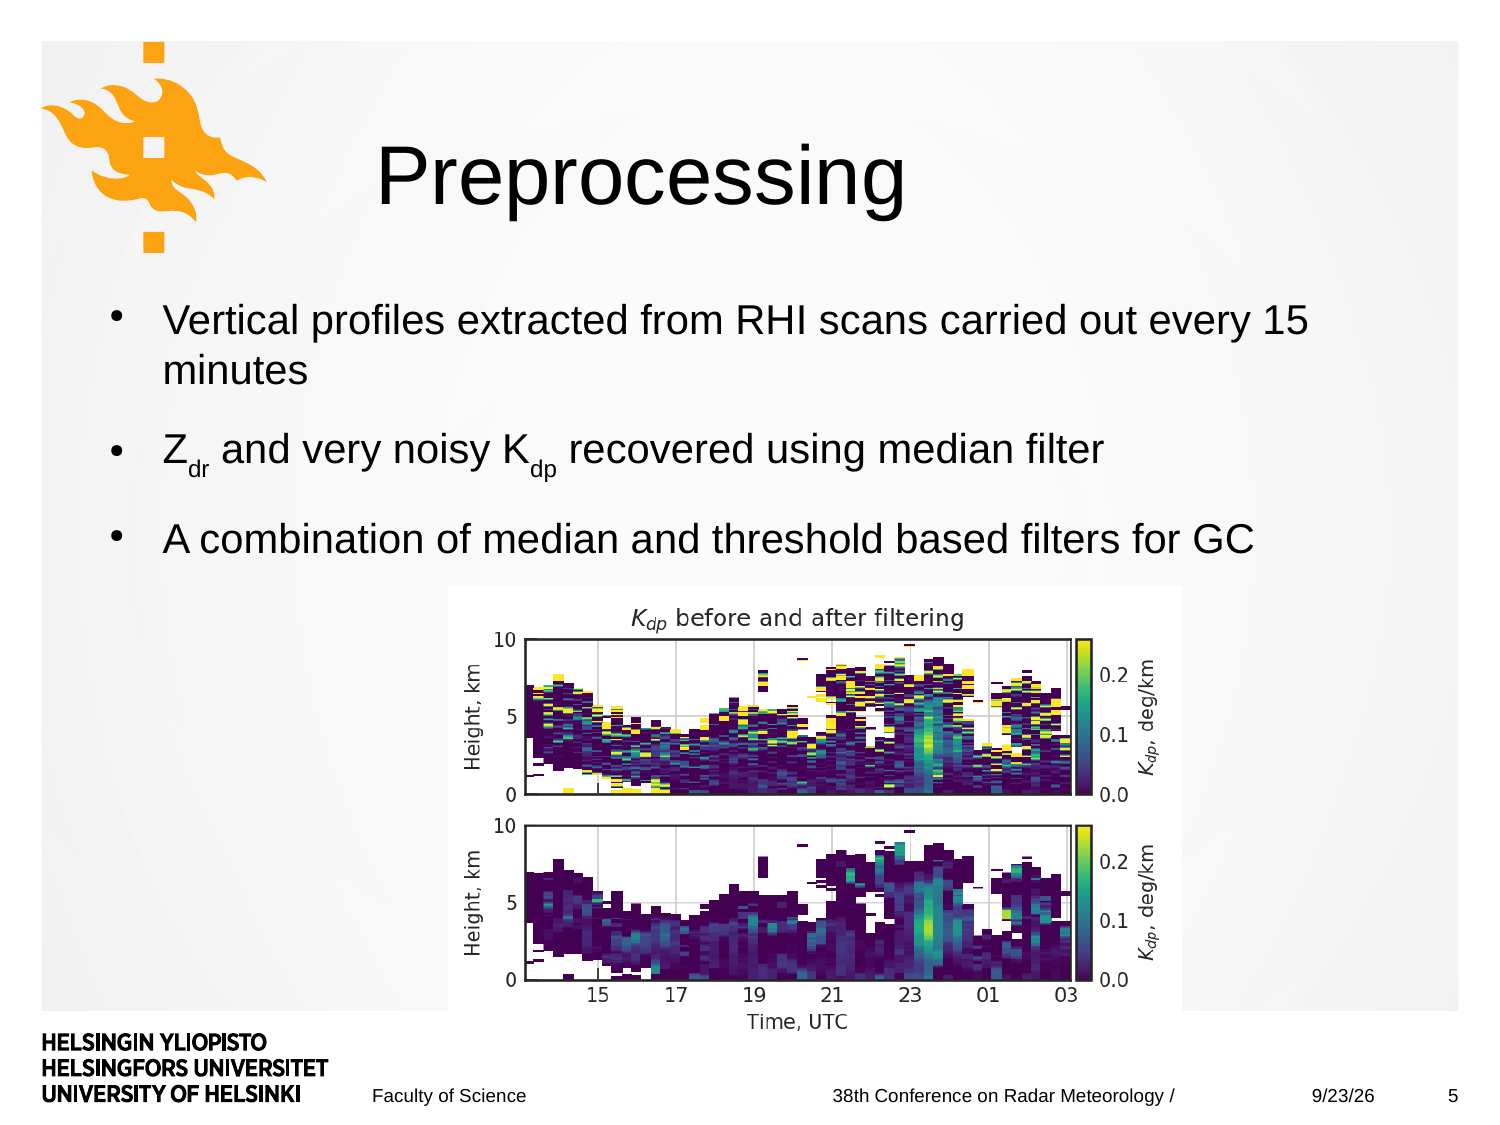

# Preprocessing
Vertical profiles extracted from RHI scans carried out every 15 minutes
Zdr and very noisy Kdp recovered using median filter
A combination of median and threshold based filters for GC
5
alatunniste